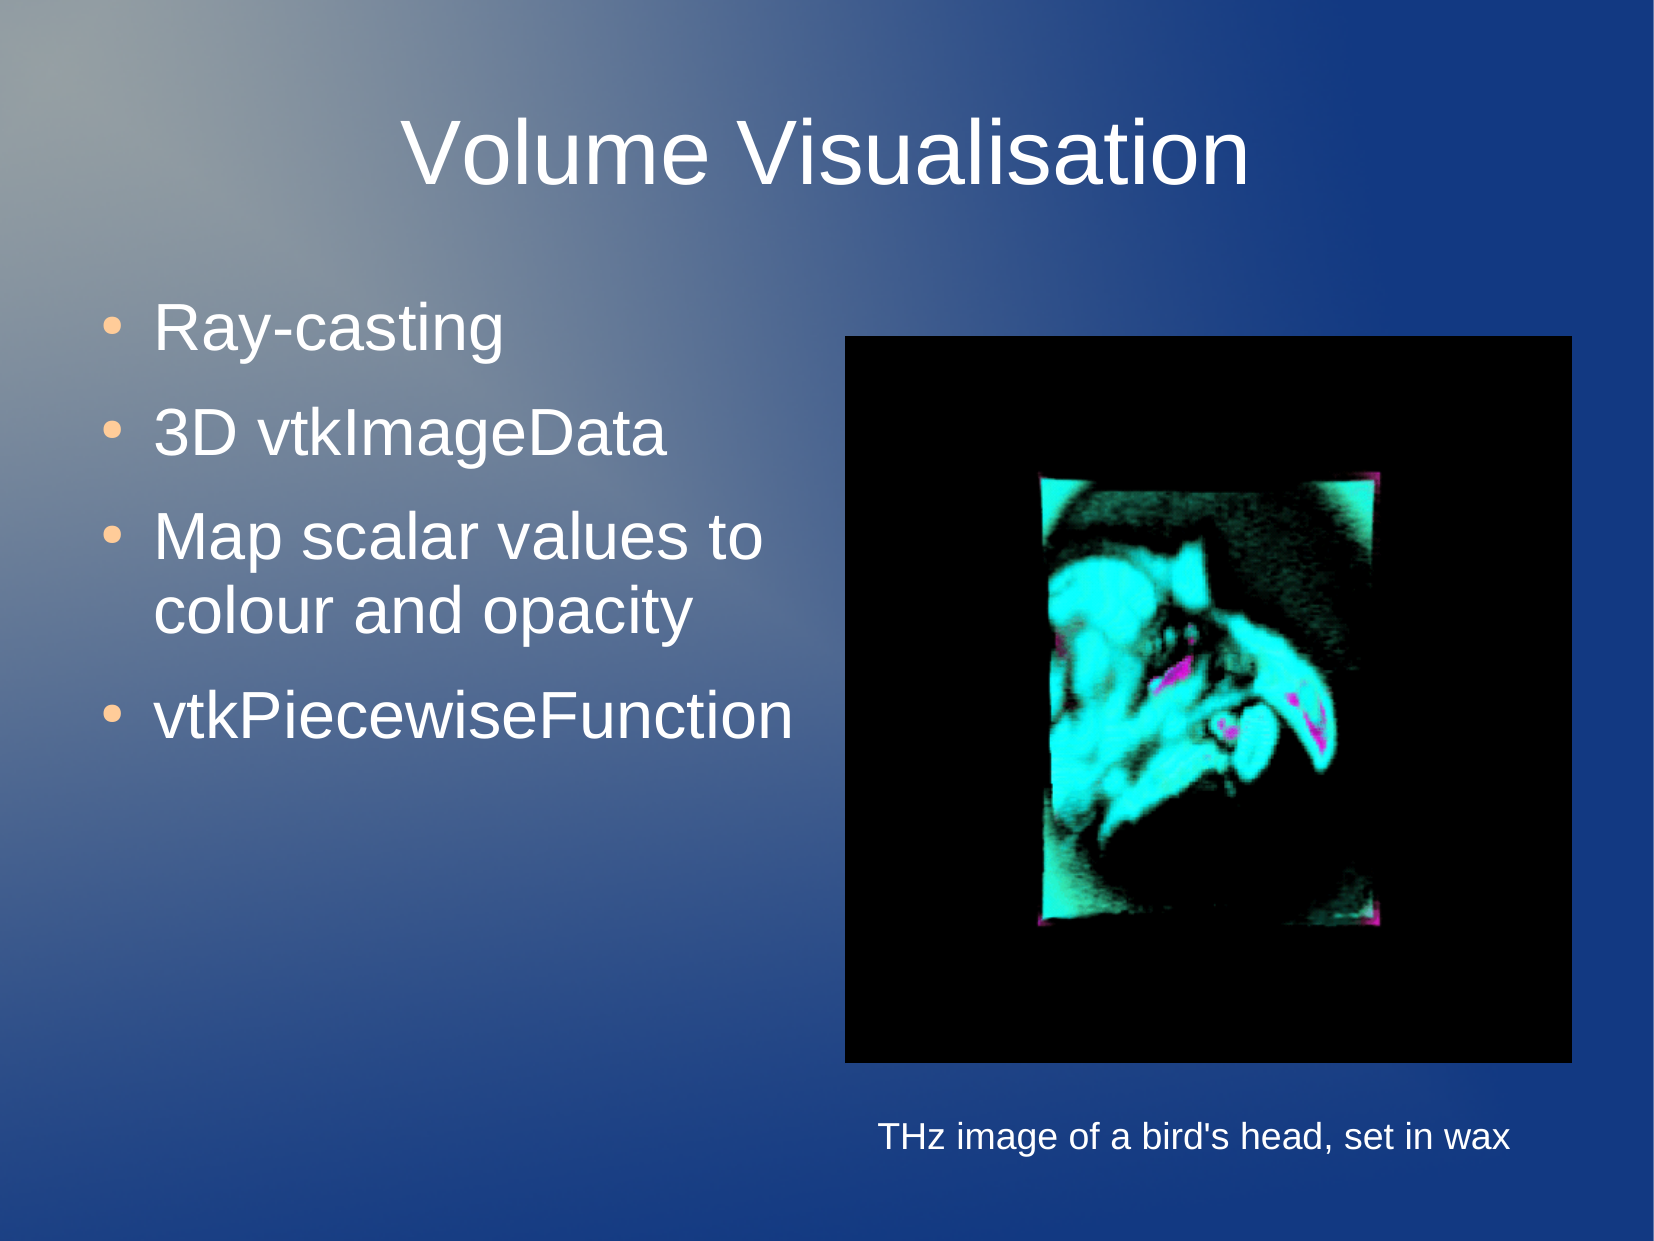

# Volume Visualisation
Ray-casting
3D vtkImageData
Map scalar values to colour and opacity
vtkPiecewiseFunction
THz image of a bird's head, set in wax